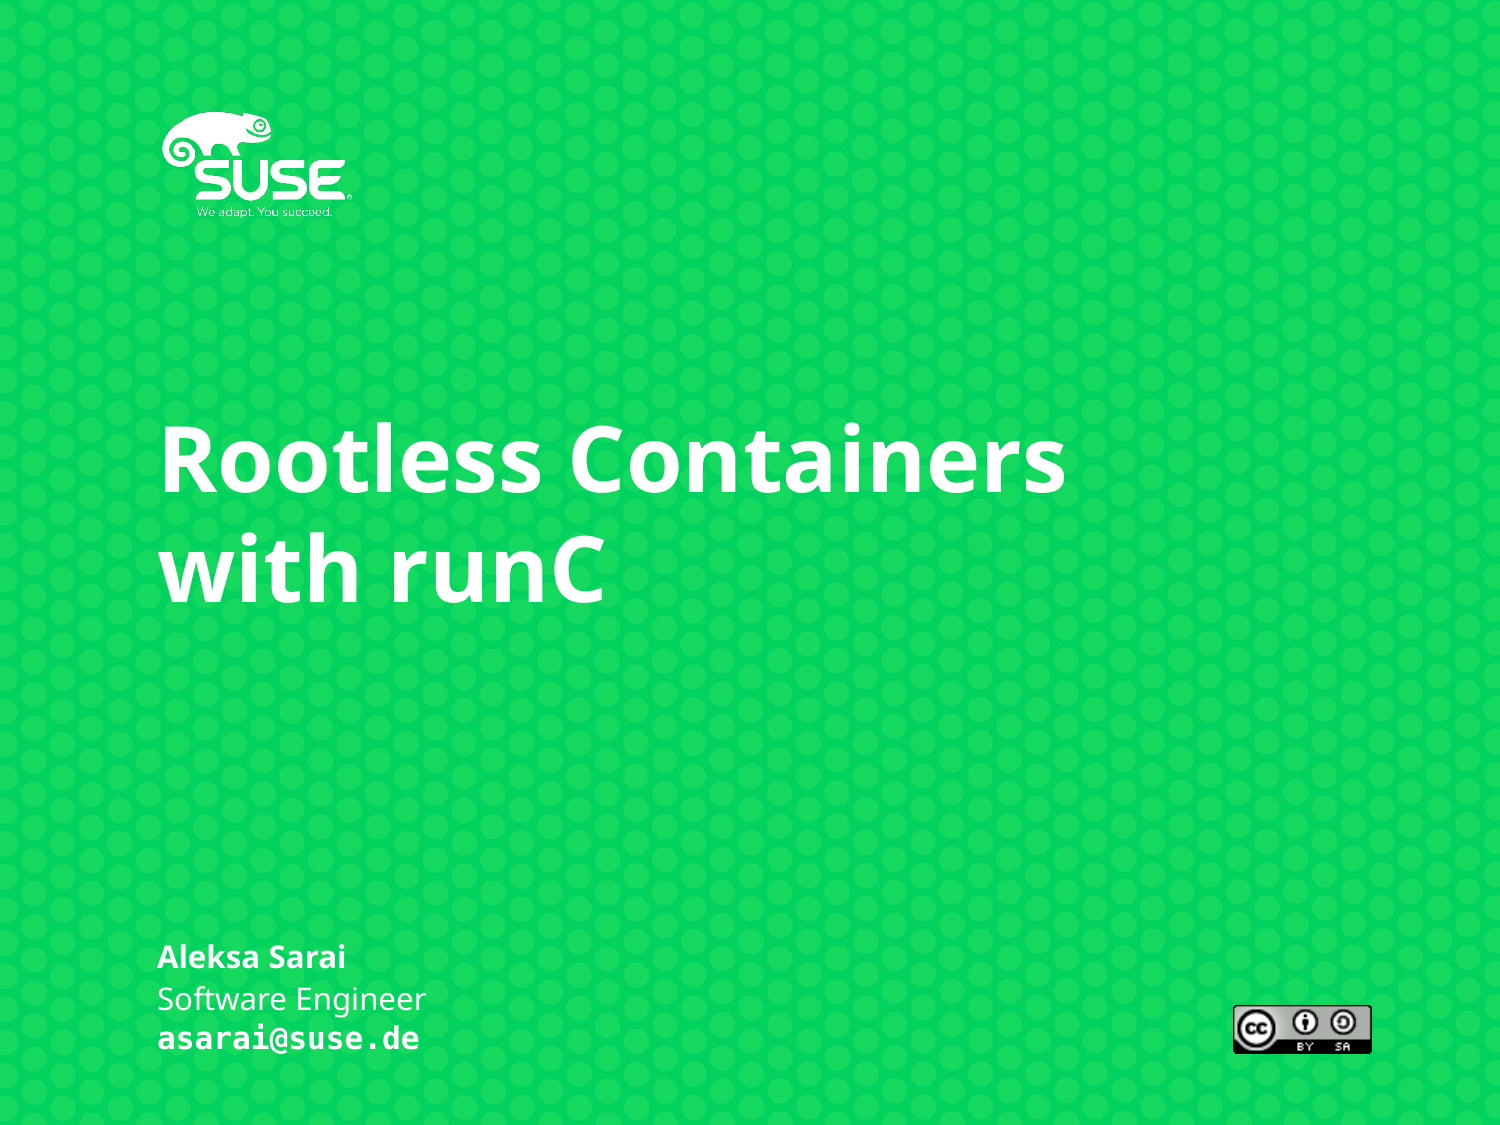

# Rootless Containers with runC
Aleksa Sarai
Software Engineer
asarai@suse.de